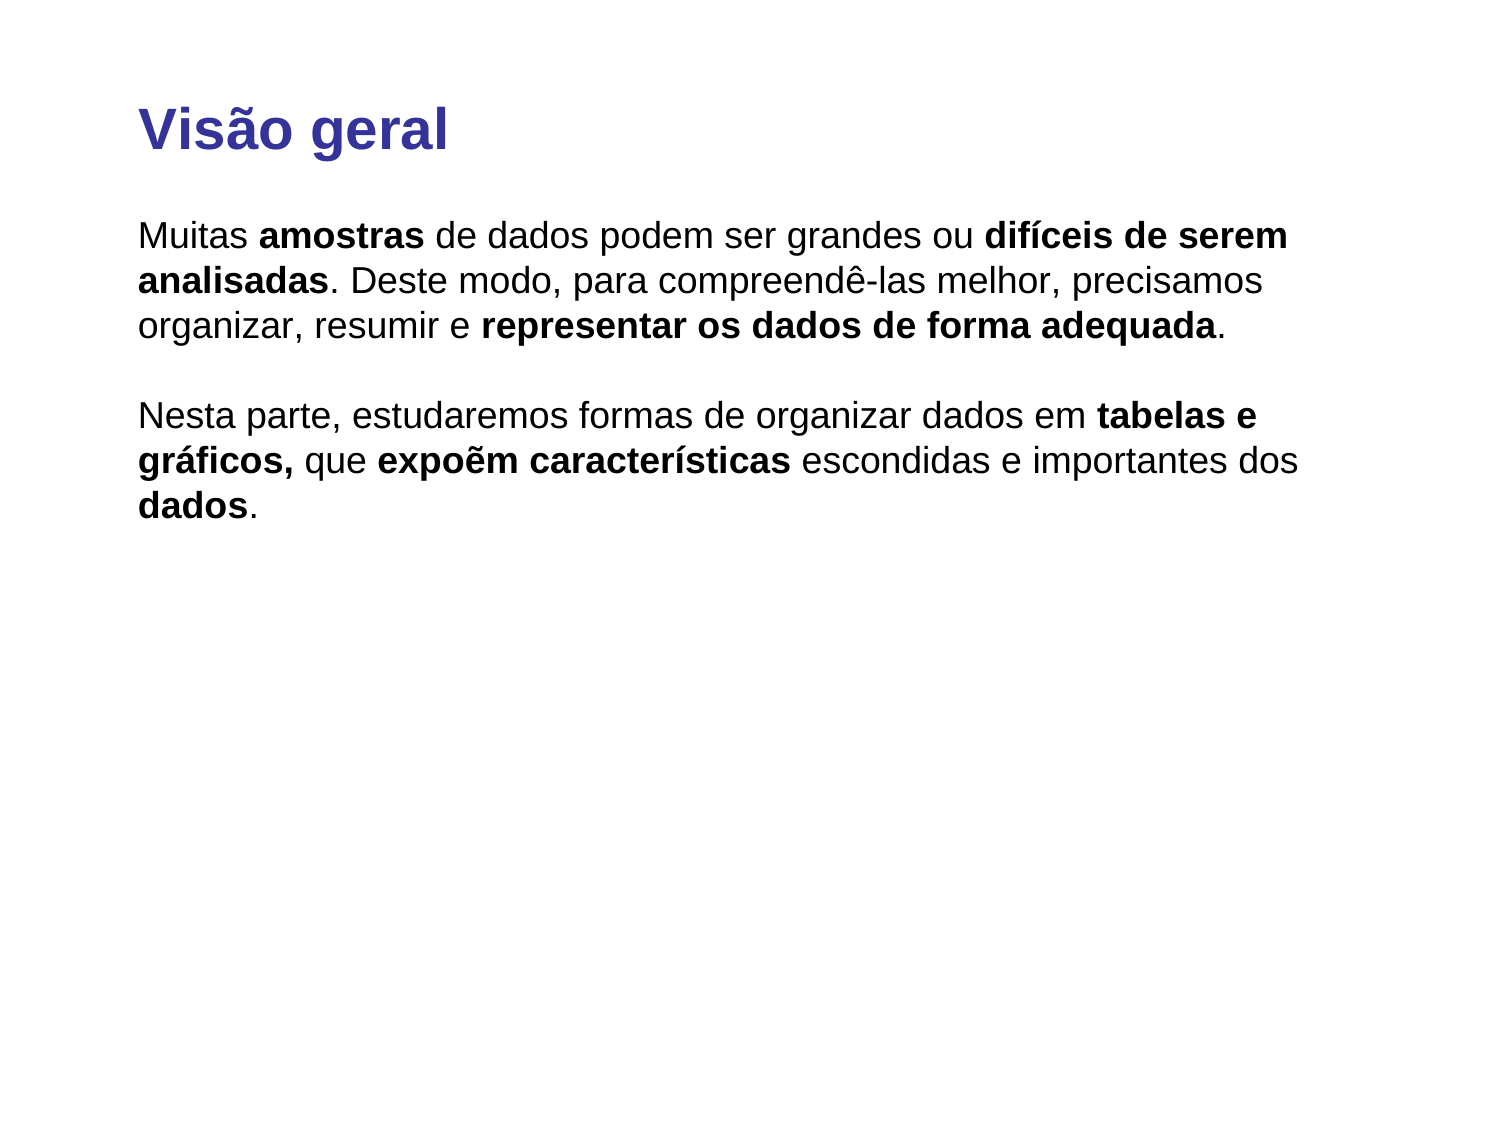

Visão geral
Muitas amostras de dados podem ser grandes ou difíceis de serem analisadas. Deste modo, para compreendê-las melhor, precisamos organizar, resumir e representar os dados de forma adequada.
Nesta parte, estudaremos formas de organizar dados em tabelas e gráficos, que expoẽm características escondidas e importantes dos dados.